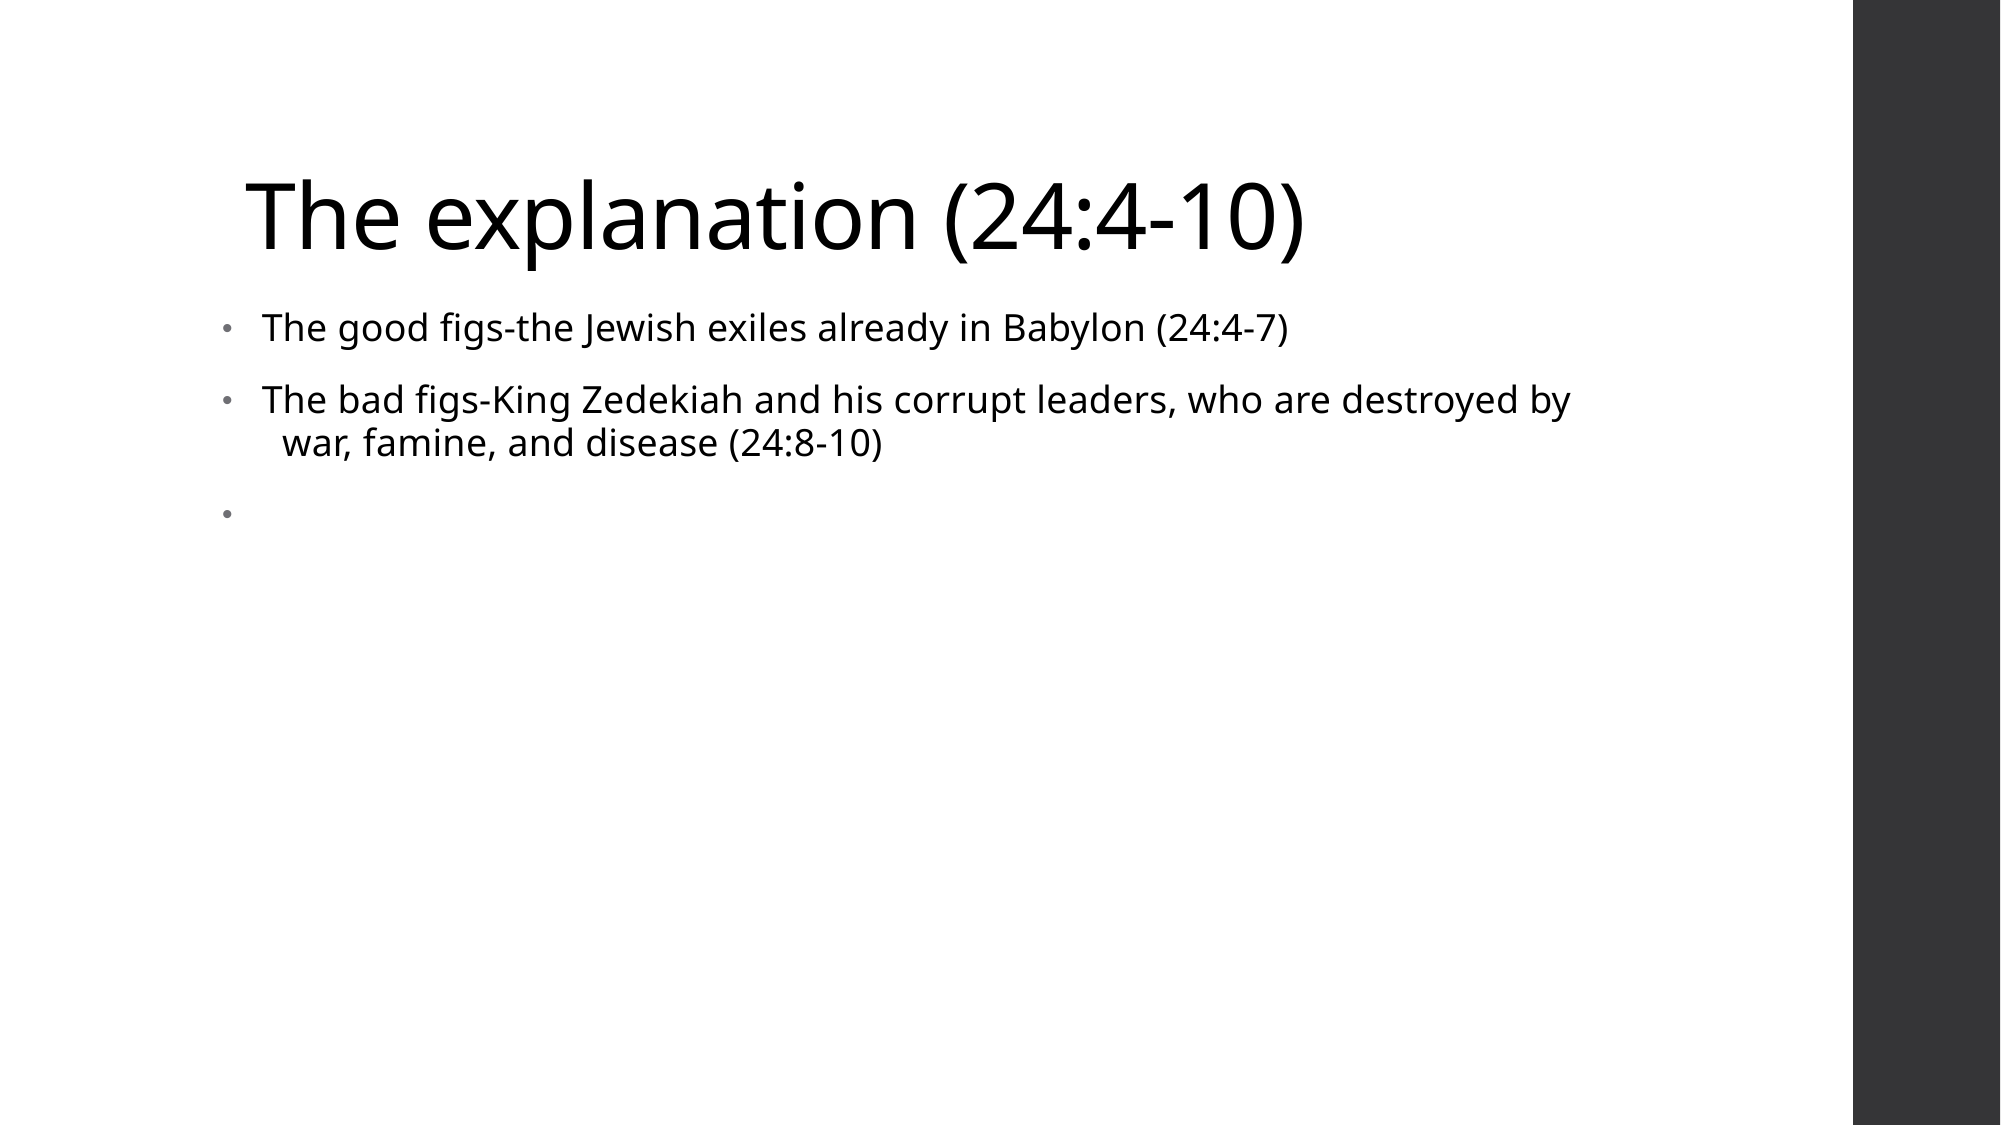

# The explanation (24:4-10)
 The good figs-the Jewish exiles already in Babylon (24:4-7)
 The bad figs-King Zedekiah and his corrupt leaders, who are destroyed by war, famine, and disease (24:8-10)